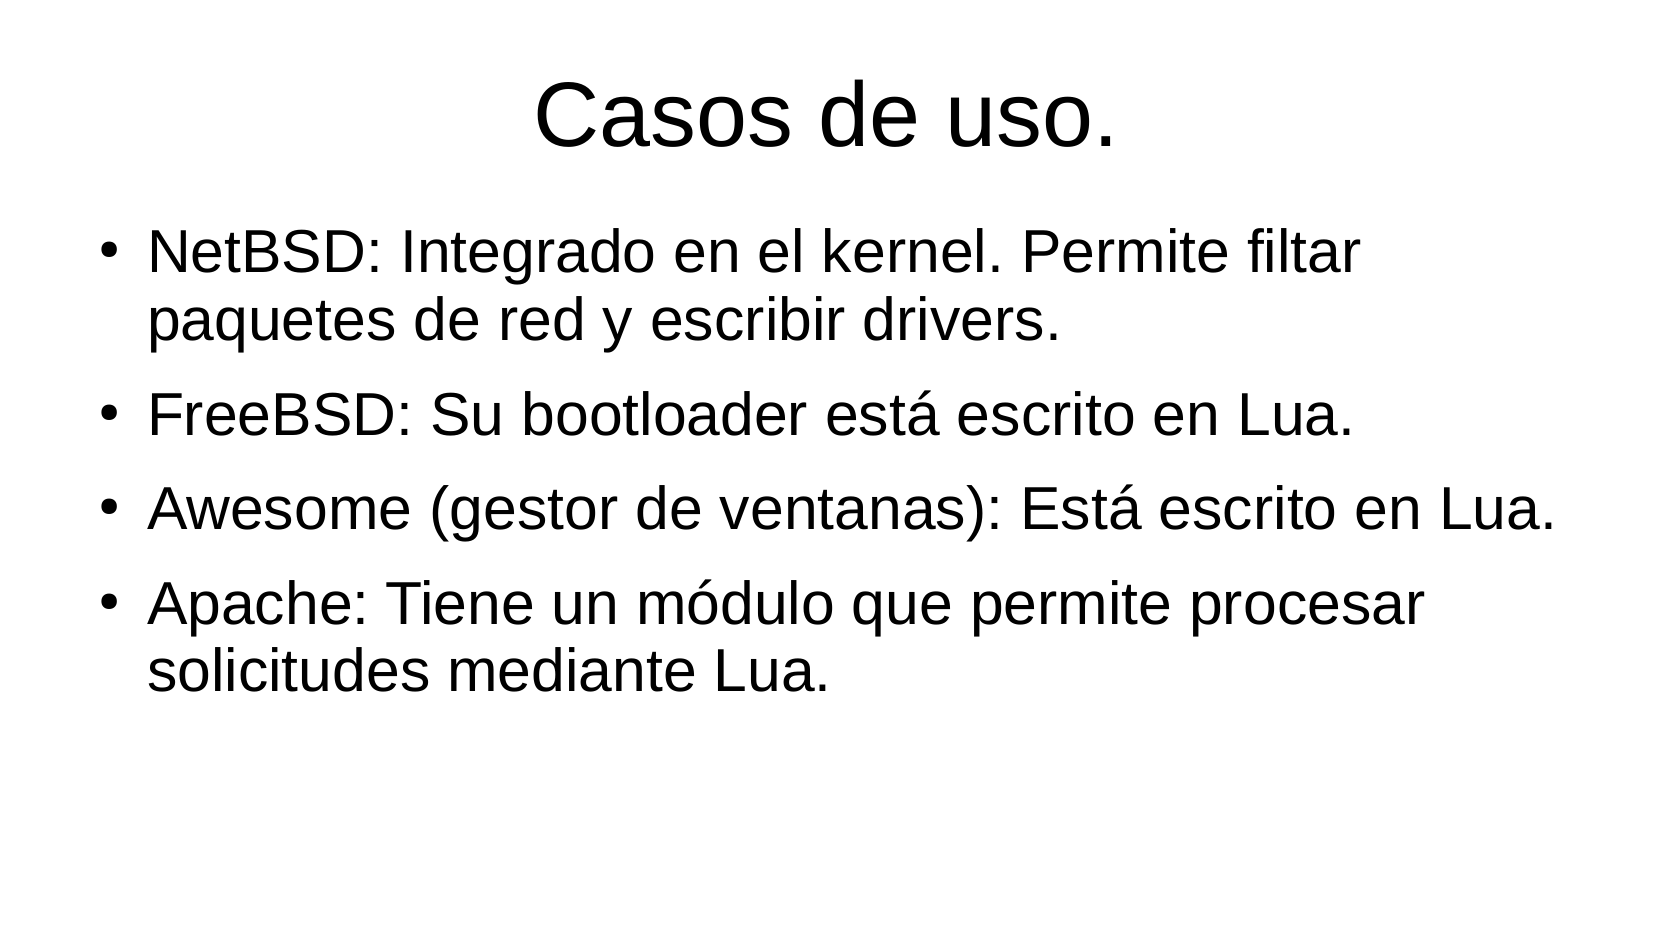

# Casos de uso.
NetBSD: Integrado en el kernel. Permite filtar paquetes de red y escribir drivers.
FreeBSD: Su bootloader está escrito en Lua.
Awesome (gestor de ventanas): Está escrito en Lua.
Apache: Tiene un módulo que permite procesar solicitudes mediante Lua.